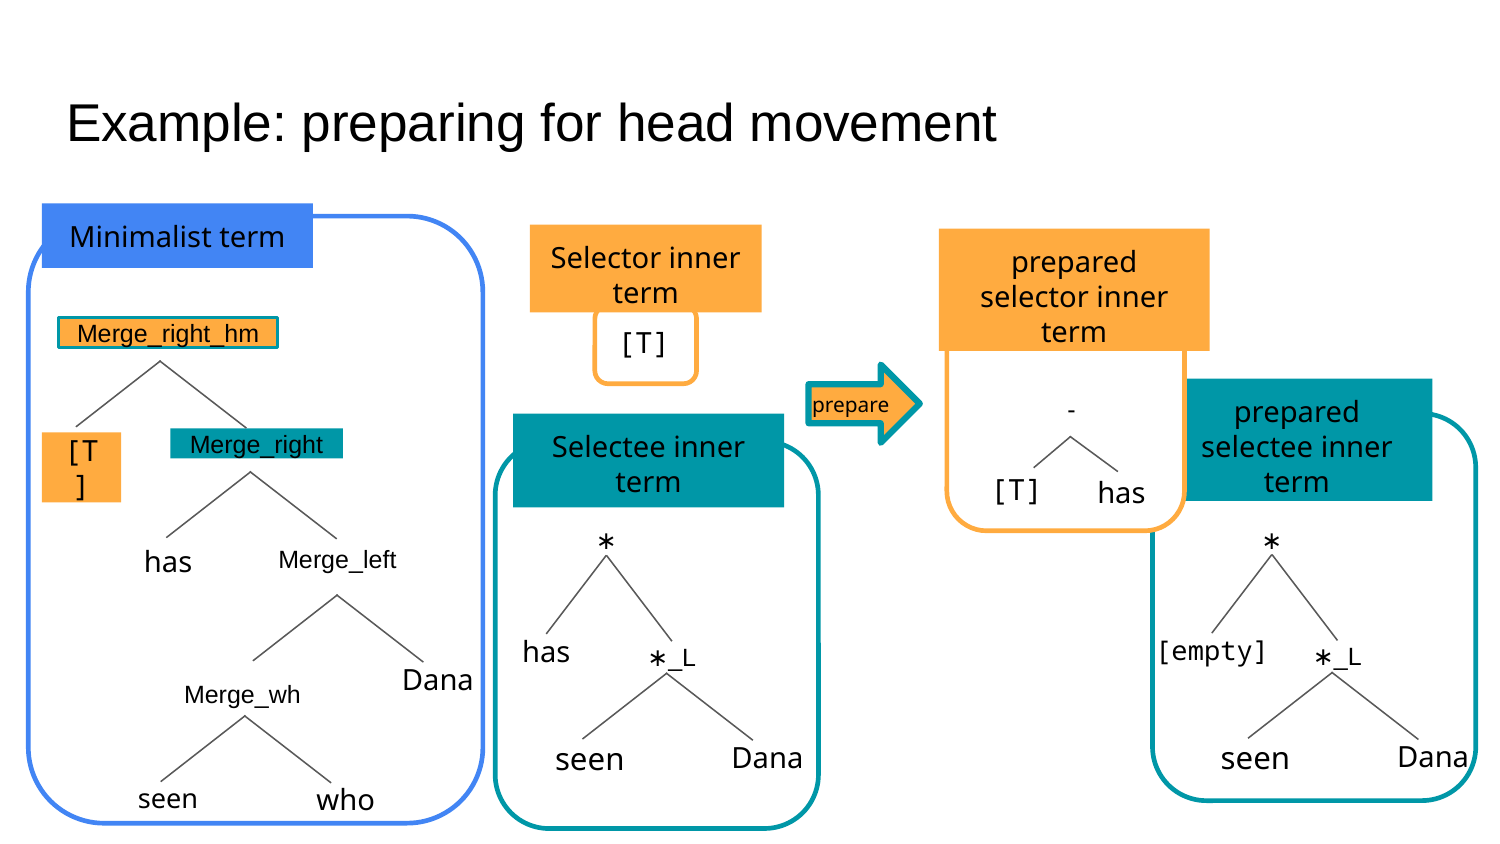

# Example: preparing for head movement
Minimalist term
Selector inner term
prepared selector inner term
Merge_right_hm
[T]
[T]
prepare
prepared selectee inner term
-
[T]
Selectee inner term
Merge_right
has
Merge_left
Dana
has
∗
[empty]
∗_L
seen
Dana
∗
has
∗_L
seen
Dana
Merge_wh
seen
who